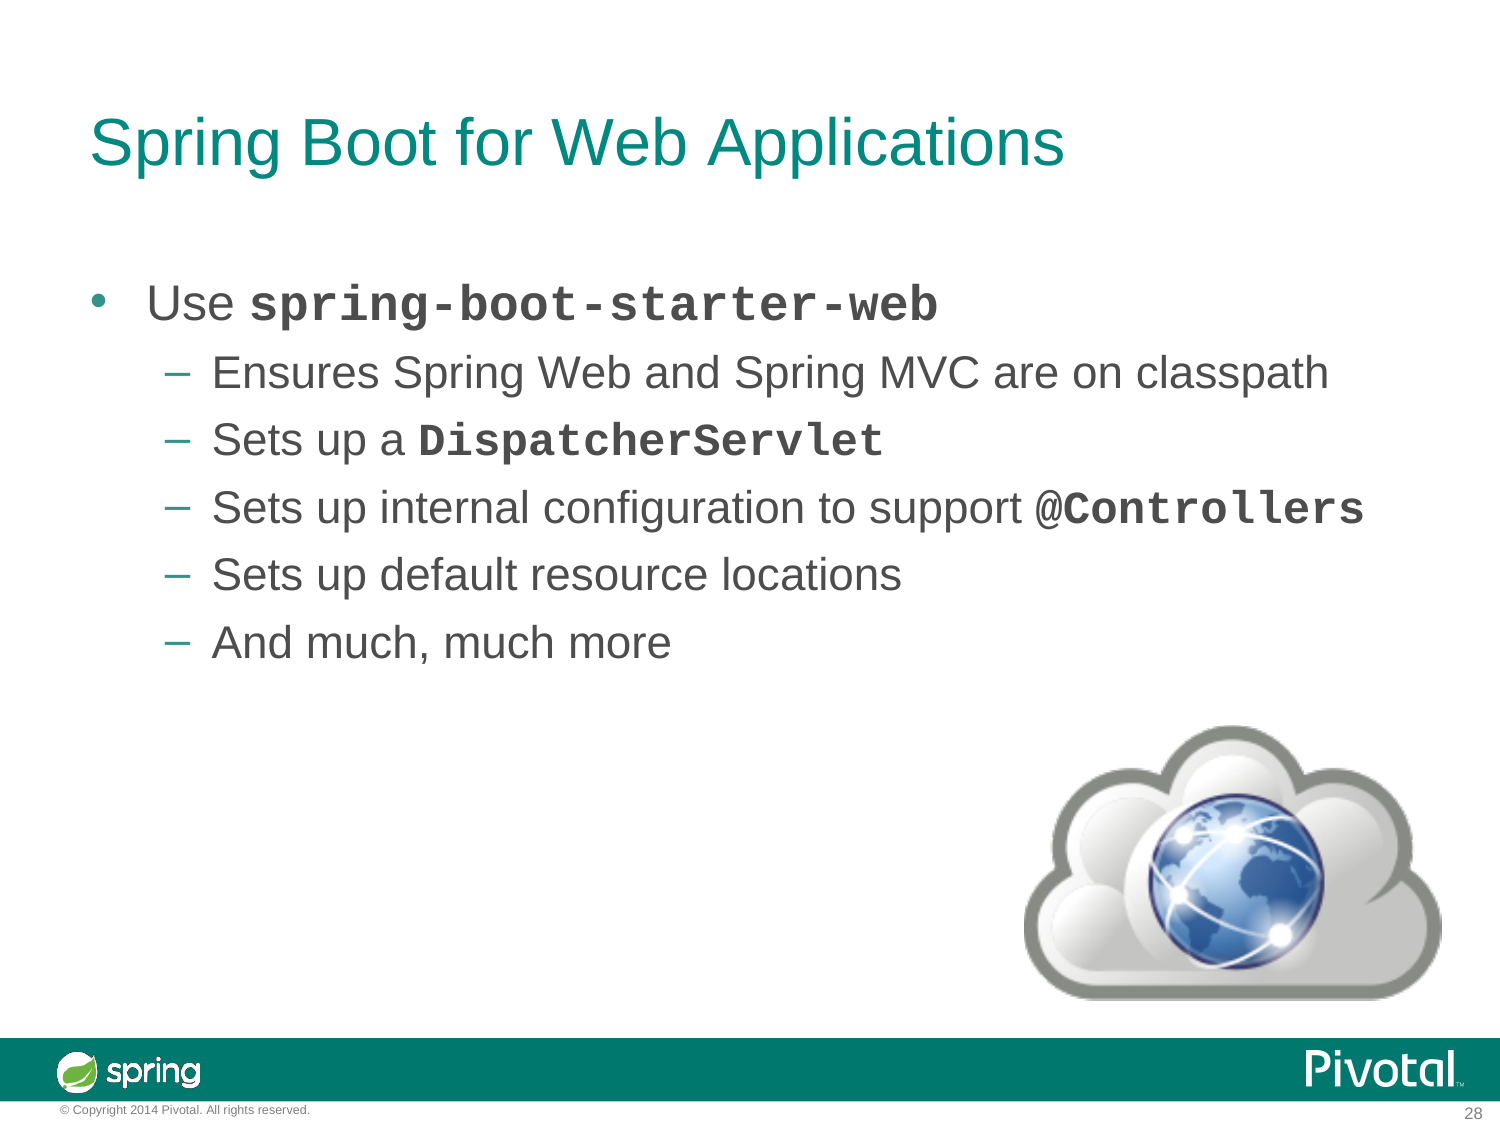

# Spring Boot for Web Applications
Use spring-boot-starter-web
Ensures Spring Web and Spring MVC are on classpath
Sets up a DispatcherServlet
Sets up internal configuration to support @Controllers
Sets up default resource locations
And much, much more